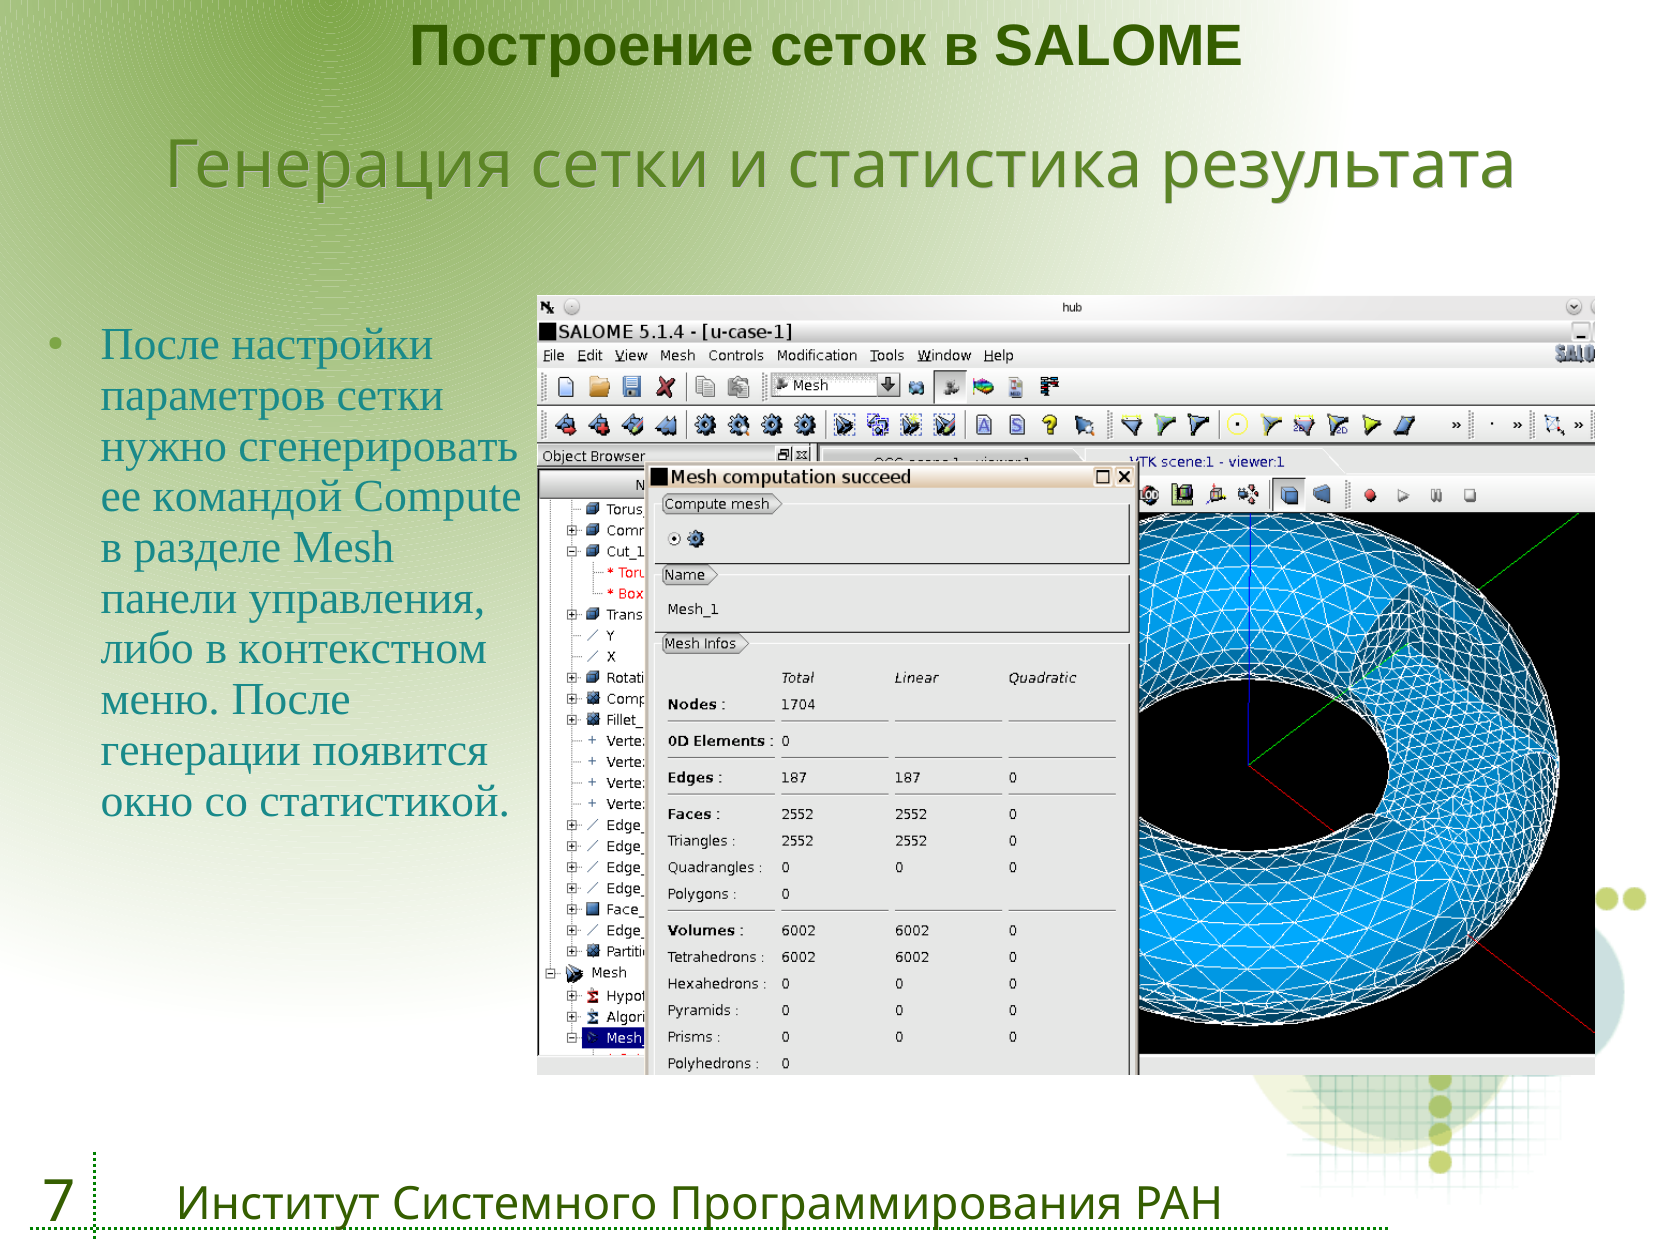

Генерация сетки и статистика результата
# После настройки параметров сетки нужно сгенерировать ее командой Compute в разделе Mesh панели управления, либо в контекстном меню. После генерации появится окно со статистикой.